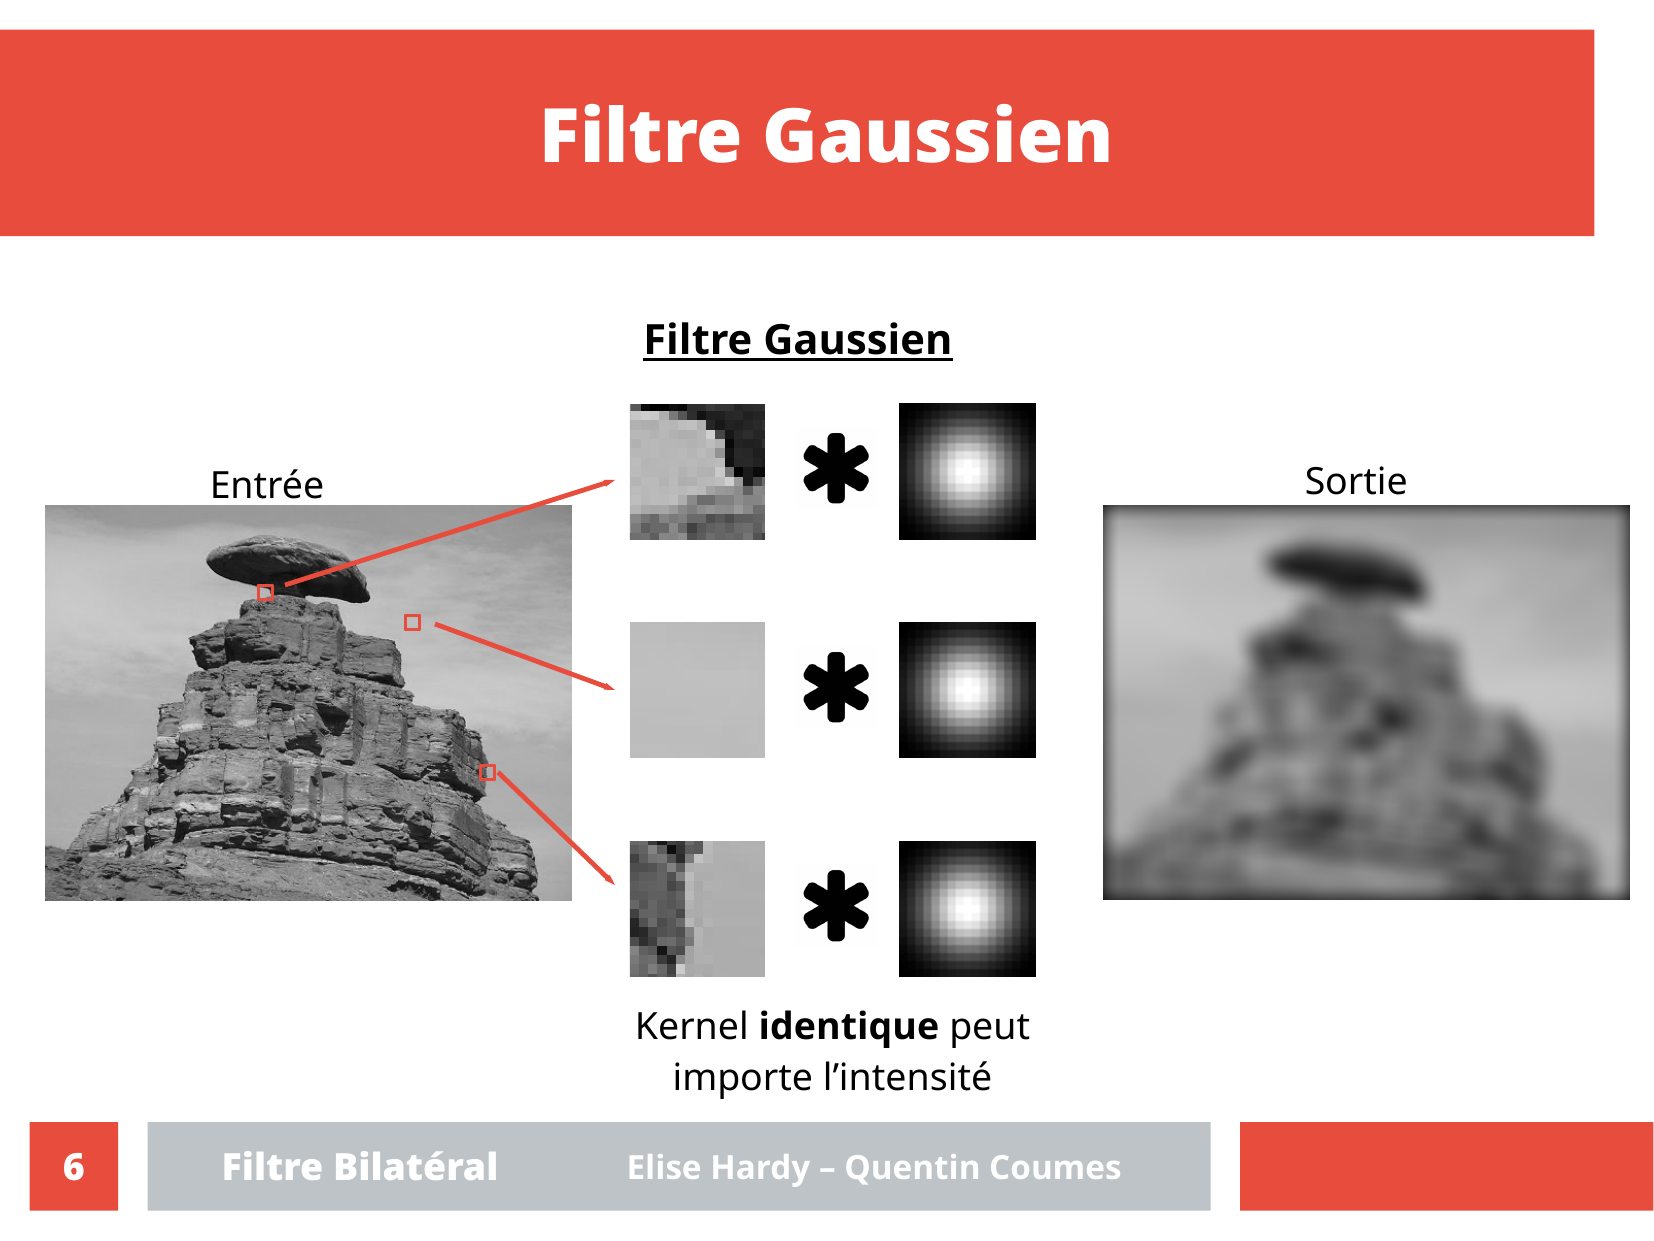

# Filtre Gaussien
Filtre Gaussien
Sortie
Entrée
Kernel identique peut importe l’intensité
6